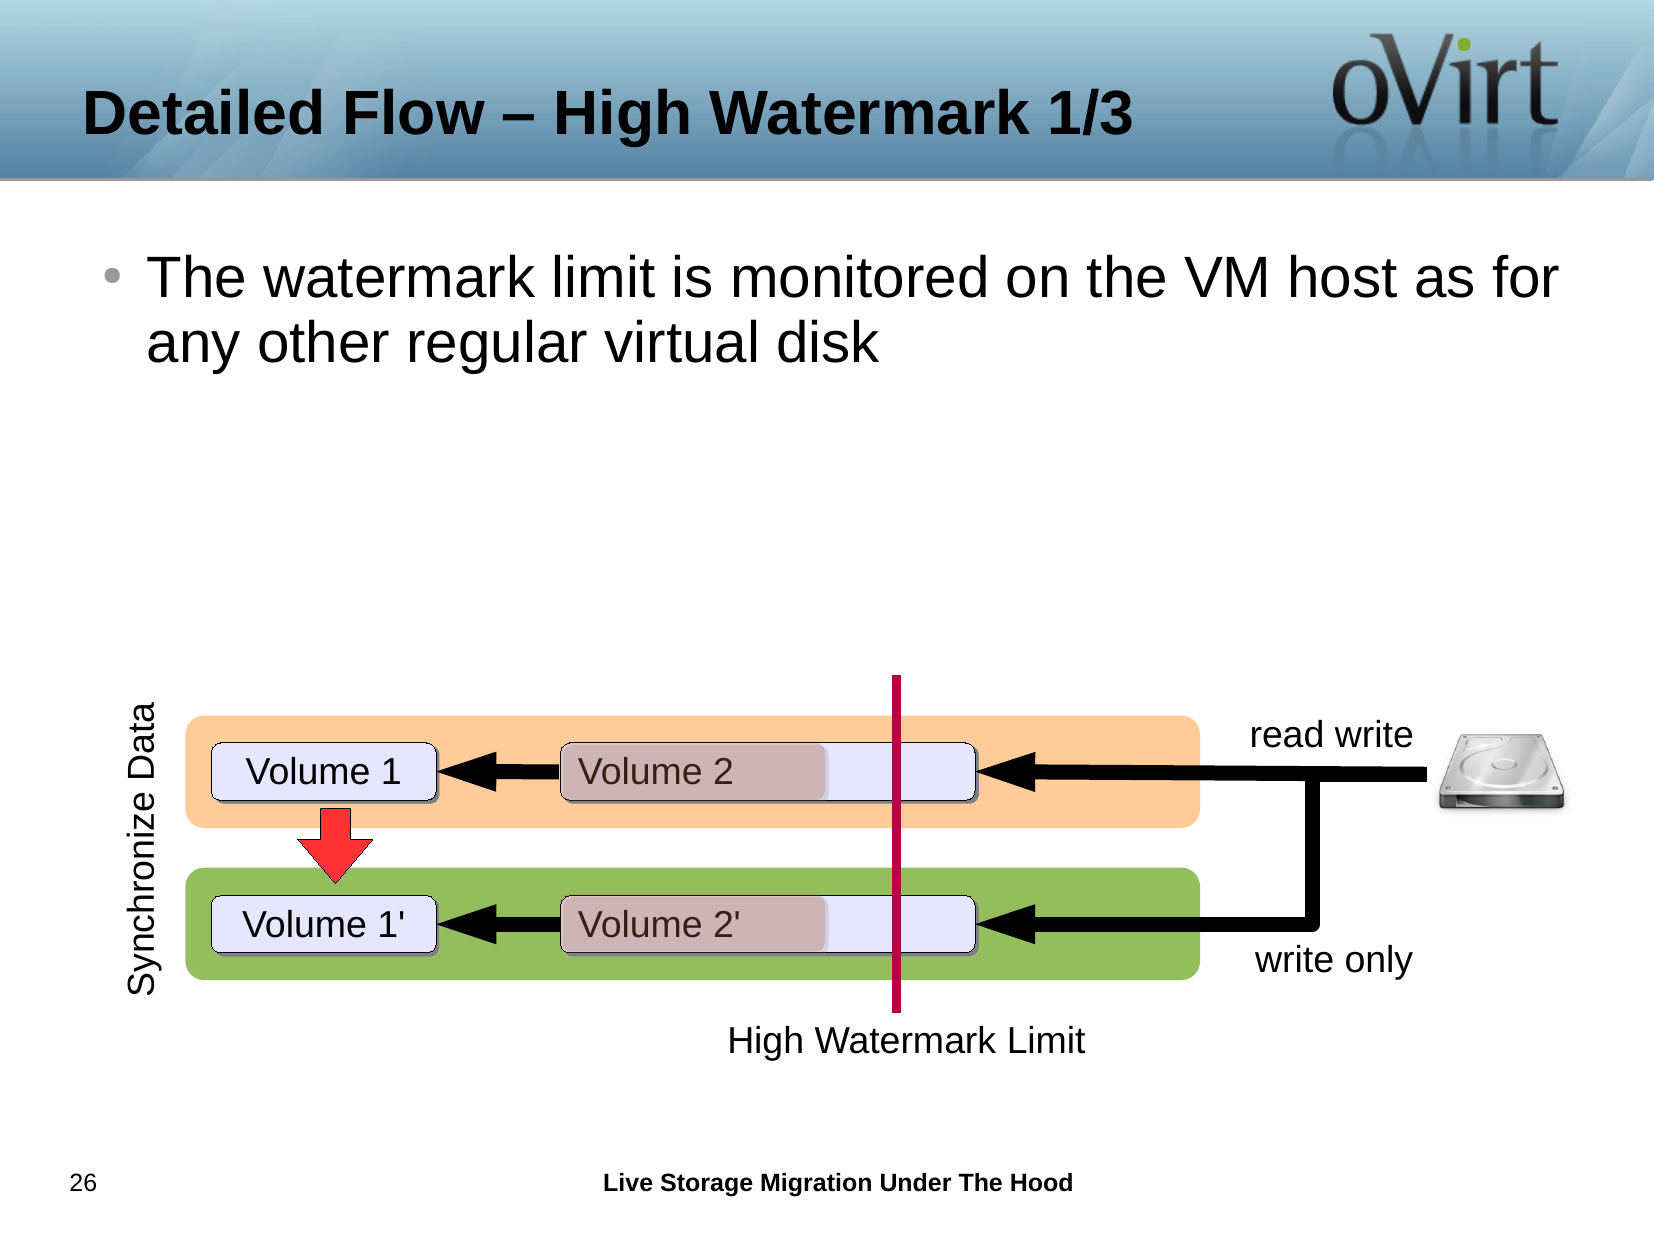

# Detailed Flow – High Watermark 1/3
The watermark limit is monitored on the VM host as for any other regular virtual disk
read write
Volume 1
Volume 2
Synchronize Data
Volume 1'
Volume 2'
write only
High Watermark Limit